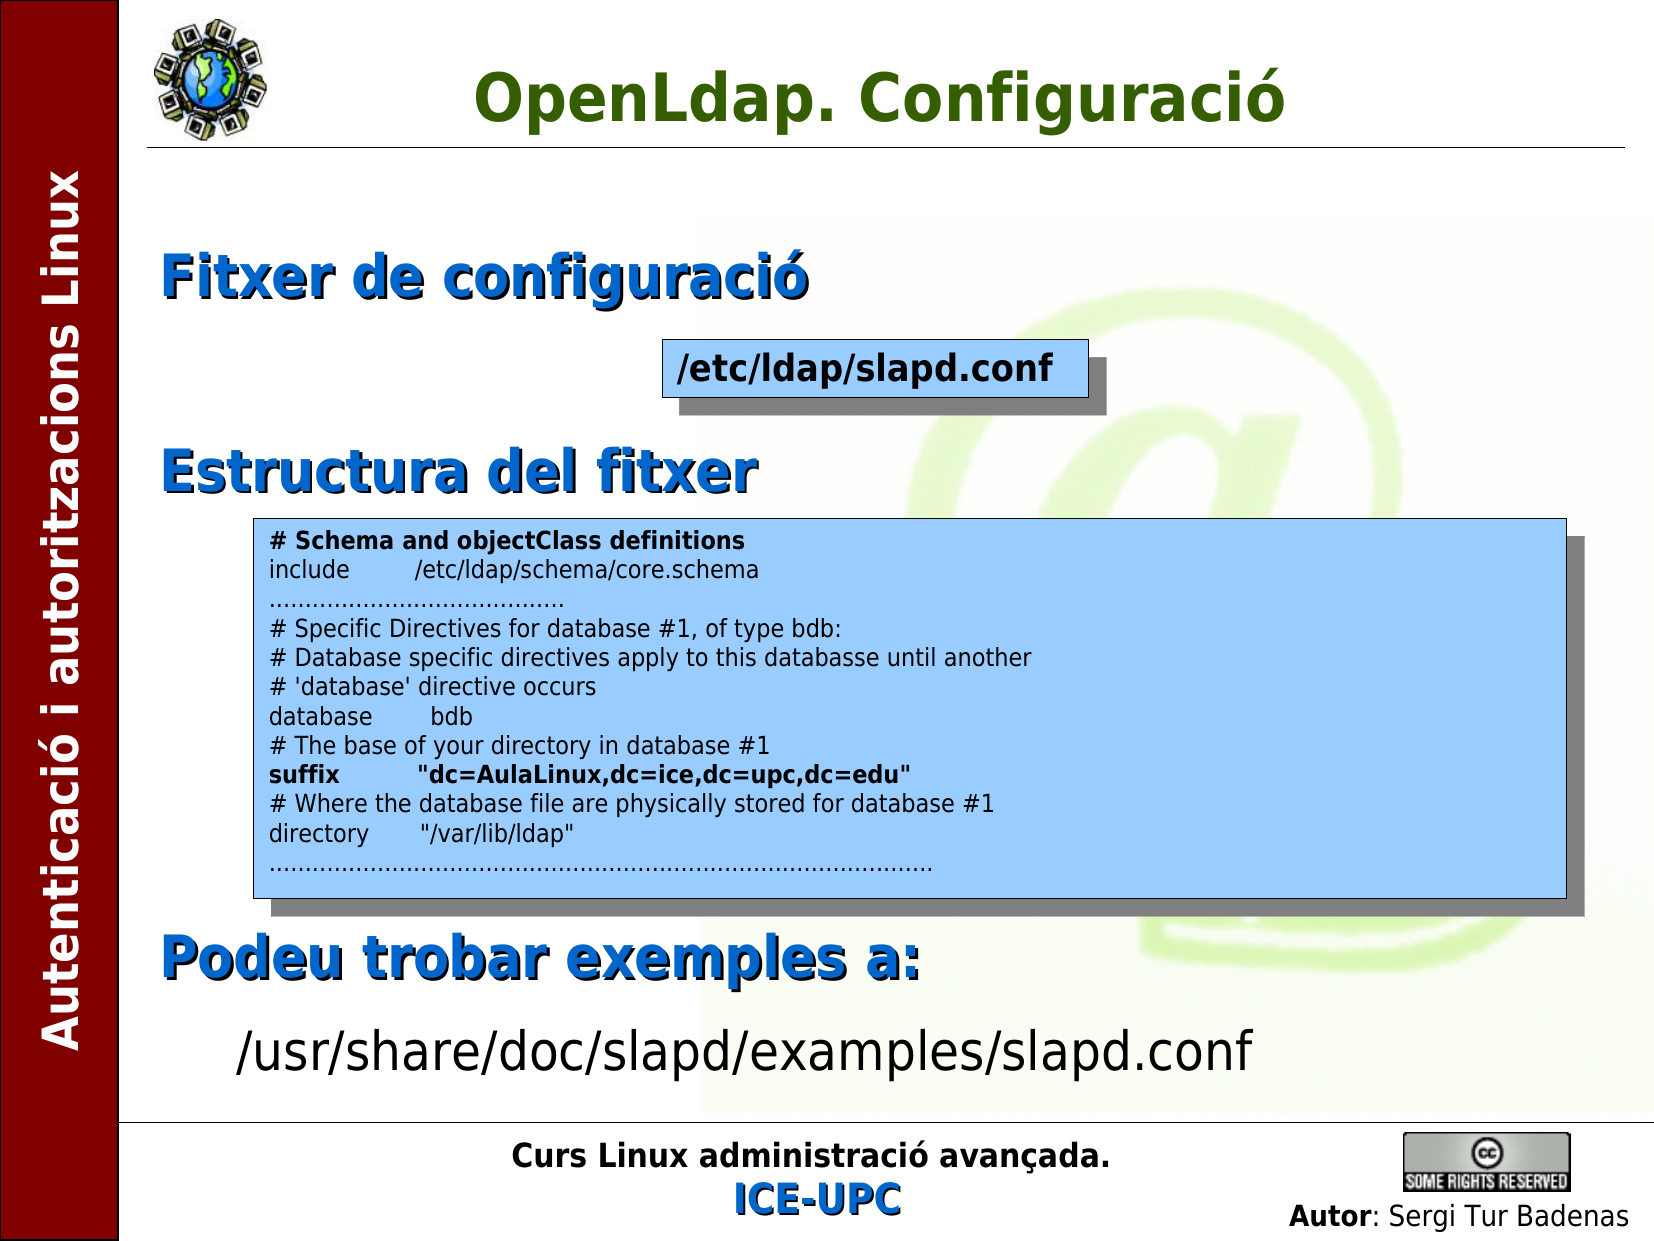

# OpenLdap. Configuració
Fitxer de configuració
Estructura del fitxer
Podeu trobar exemples a:
/usr/share/doc/slapd/examples/slapd.conf
/etc/ldap/slapd.conf
# Schema and objectClass definitions
include /etc/ldap/schema/core.schema
.........................................
# Specific Directives for database #1, of type bdb:
# Database specific directives apply to this databasse until another
# 'database' directive occurs
database bdb
# The base of your directory in database #1
suffix "dc=AulaLinux,dc=ice,dc=upc,dc=edu"
# Where the database file are physically stored for database #1
directory "/var/lib/ldap"
............................................................................................